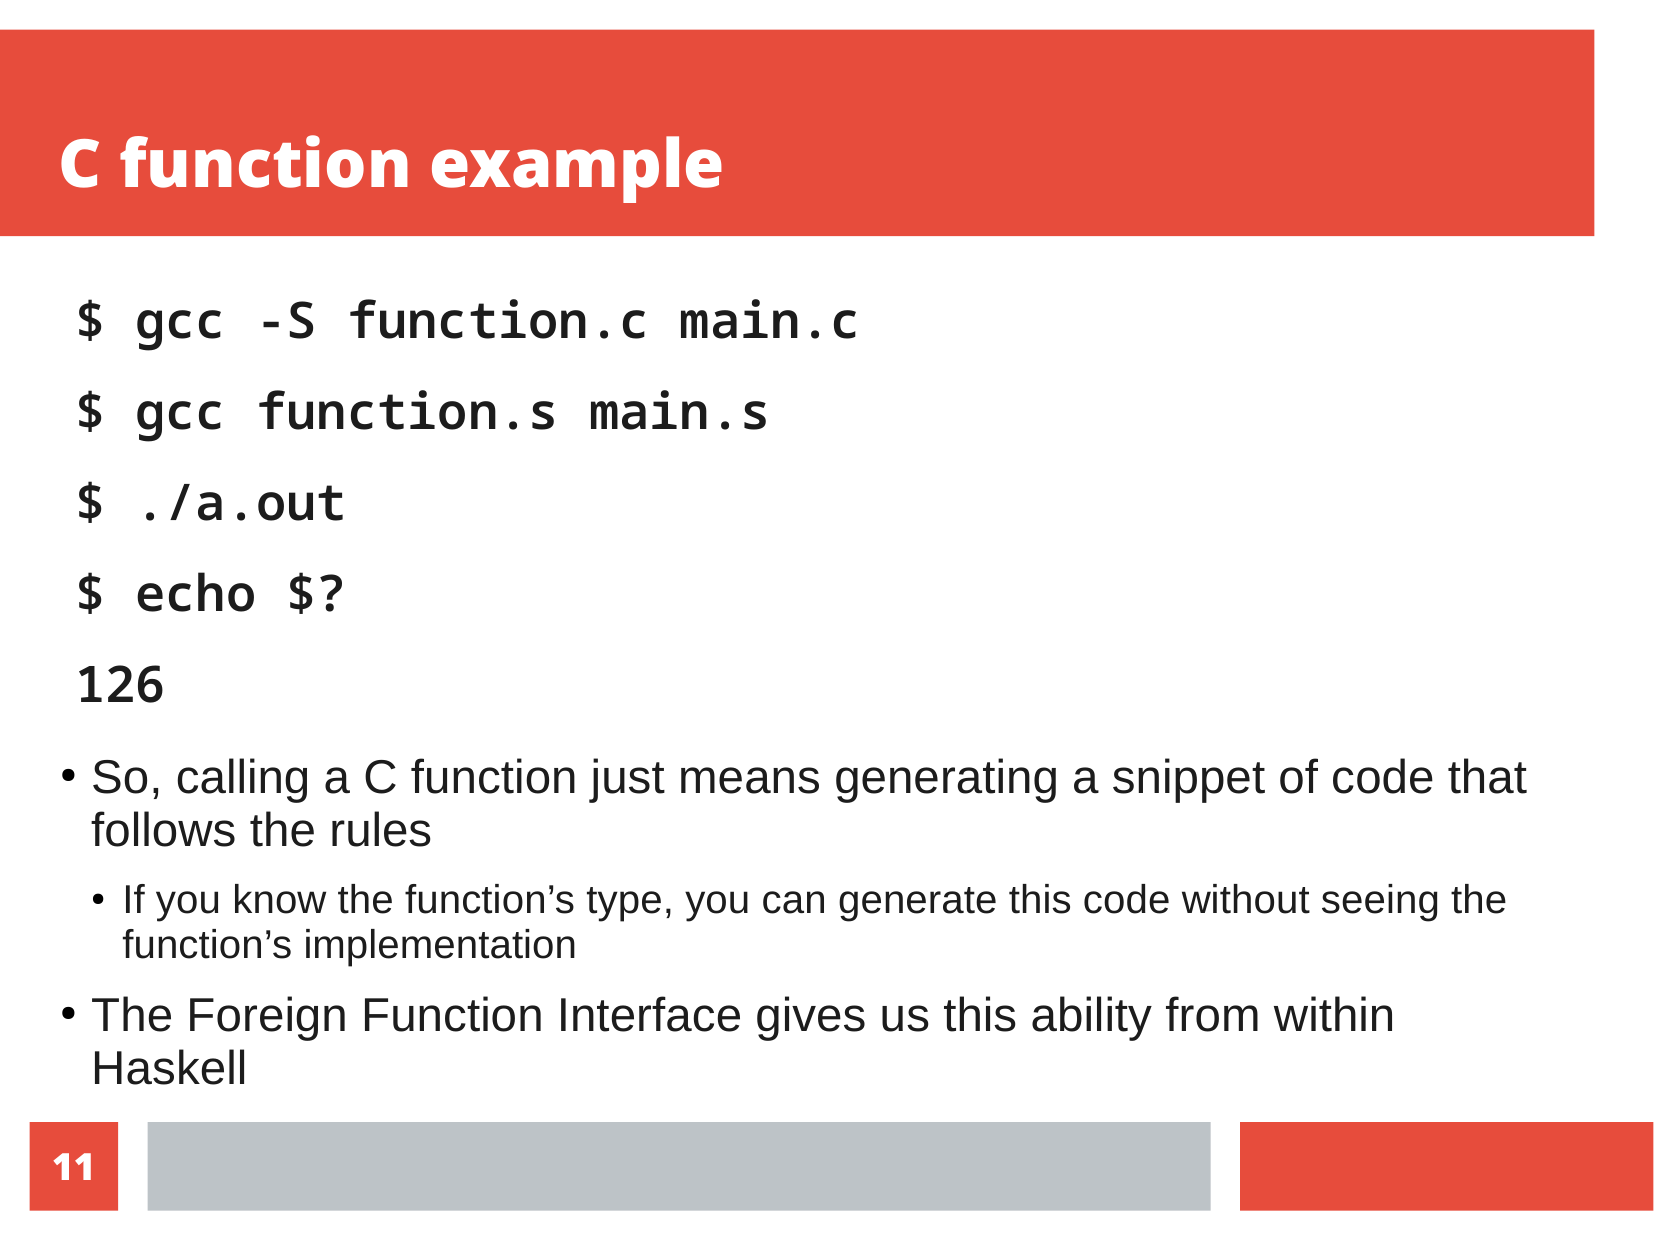

# C function example
$ gcc -S function.c main.c
$ gcc function.s main.s
$ ./a.out
$ echo $?
126
So, calling a C function just means generating a snippet of code that follows the rules
If you know the function’s type, you can generate this code without seeing the function’s implementation
The Foreign Function Interface gives us this ability from within Haskell
11